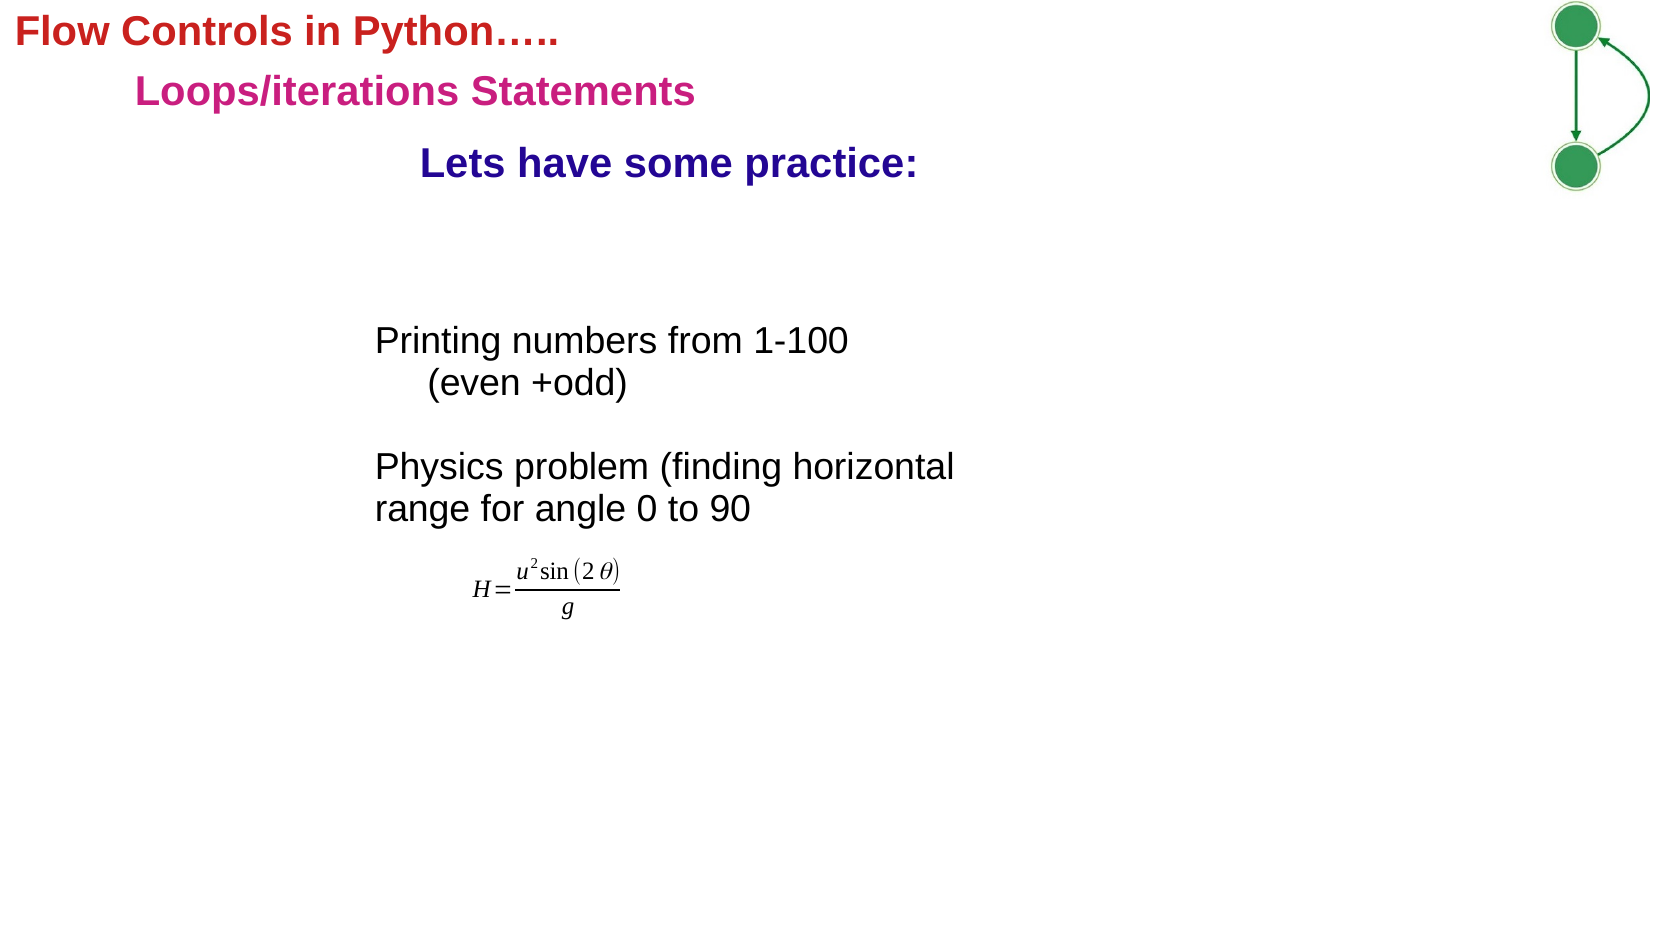

Flow Controls in Python…..
Loops/iterations Statements
Lets have some practice:
Printing numbers from 1-100
 (even +odd)
Physics problem (finding horizontal range for angle 0 to 90